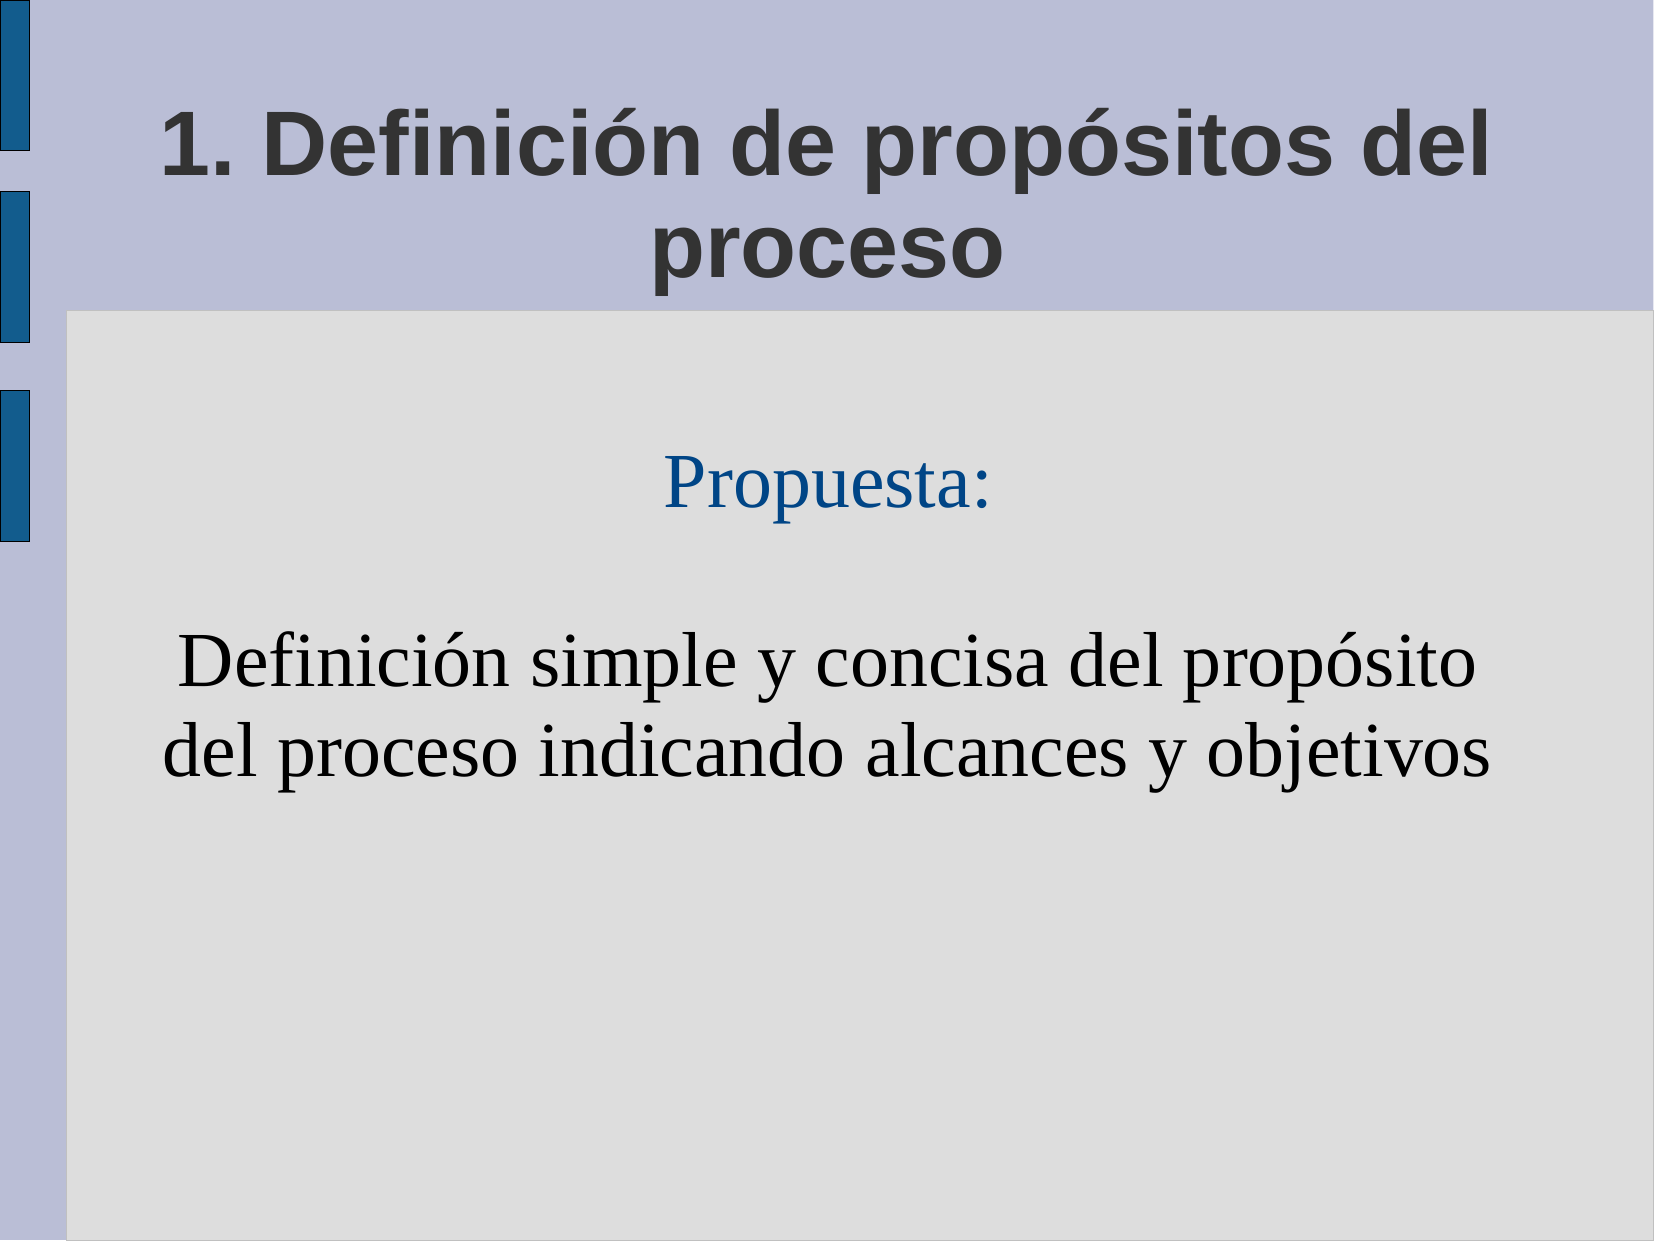

# 1. Definición de propósitos del proceso